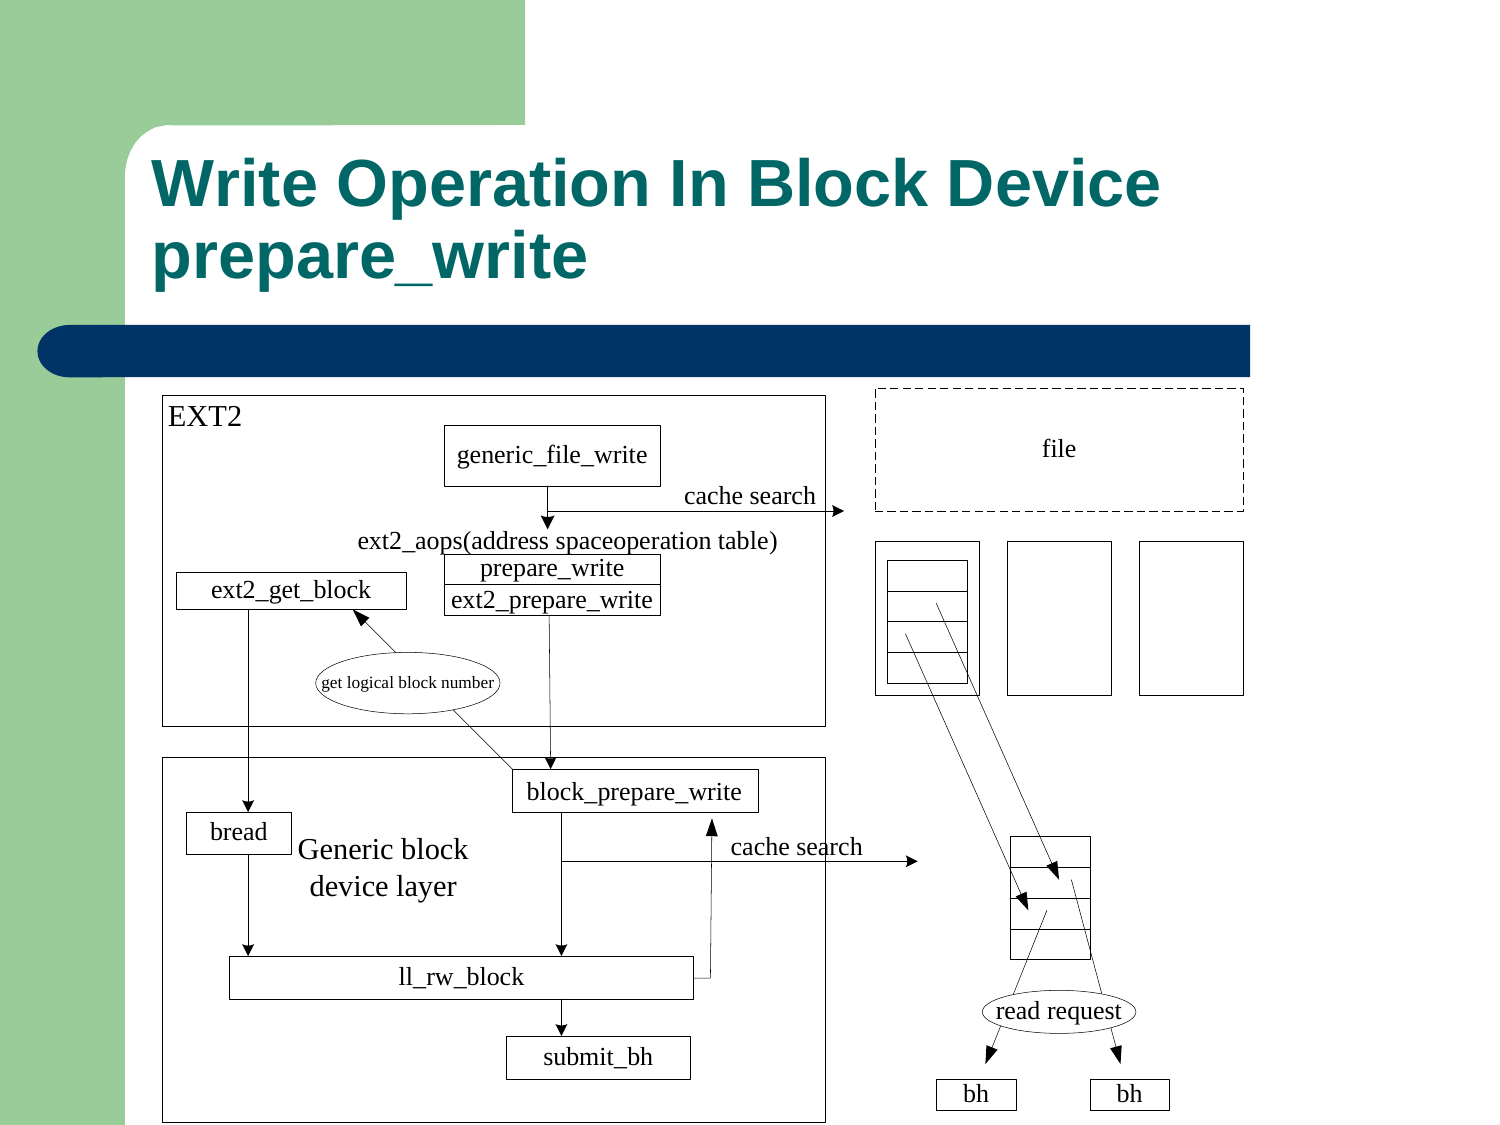

# Write Operation In Block Device prepare_write